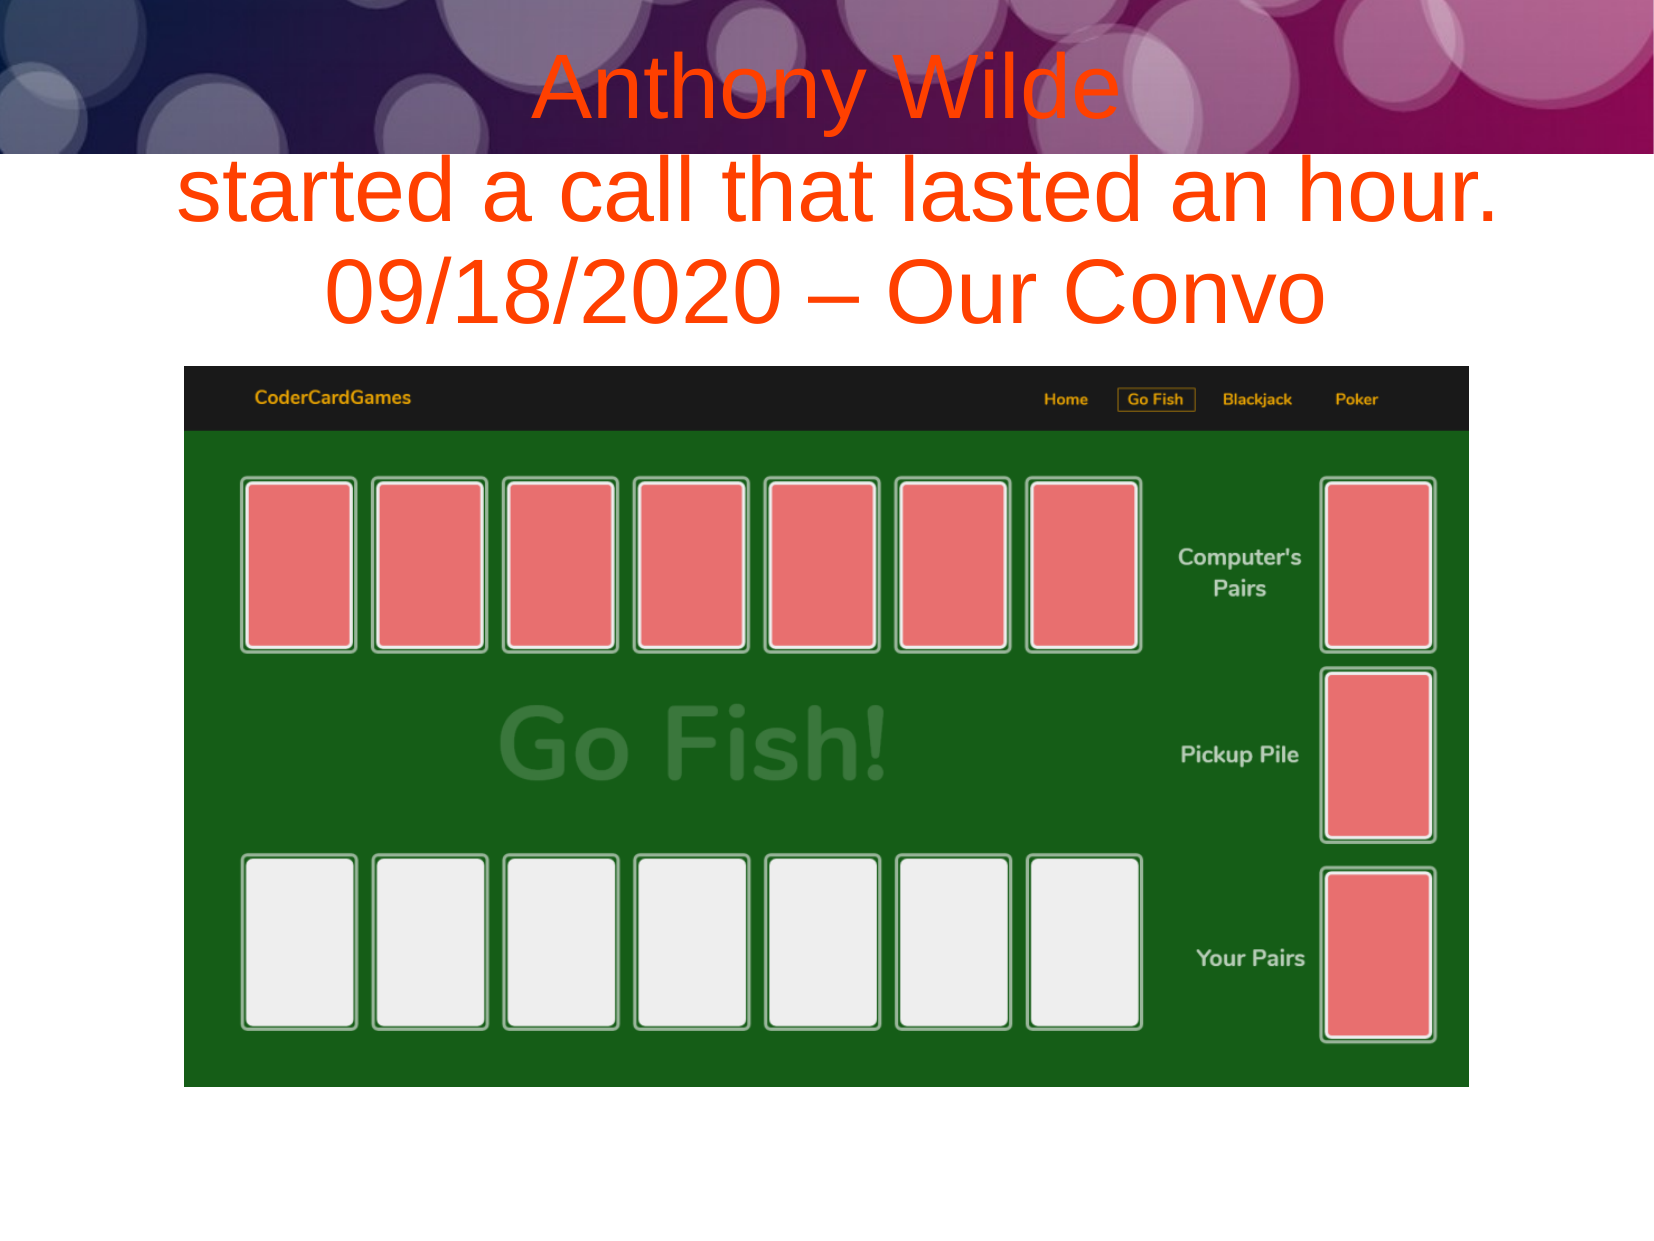

# Anthony Wilde started a call that lasted an hour. 09/18/2020 – Our Convo